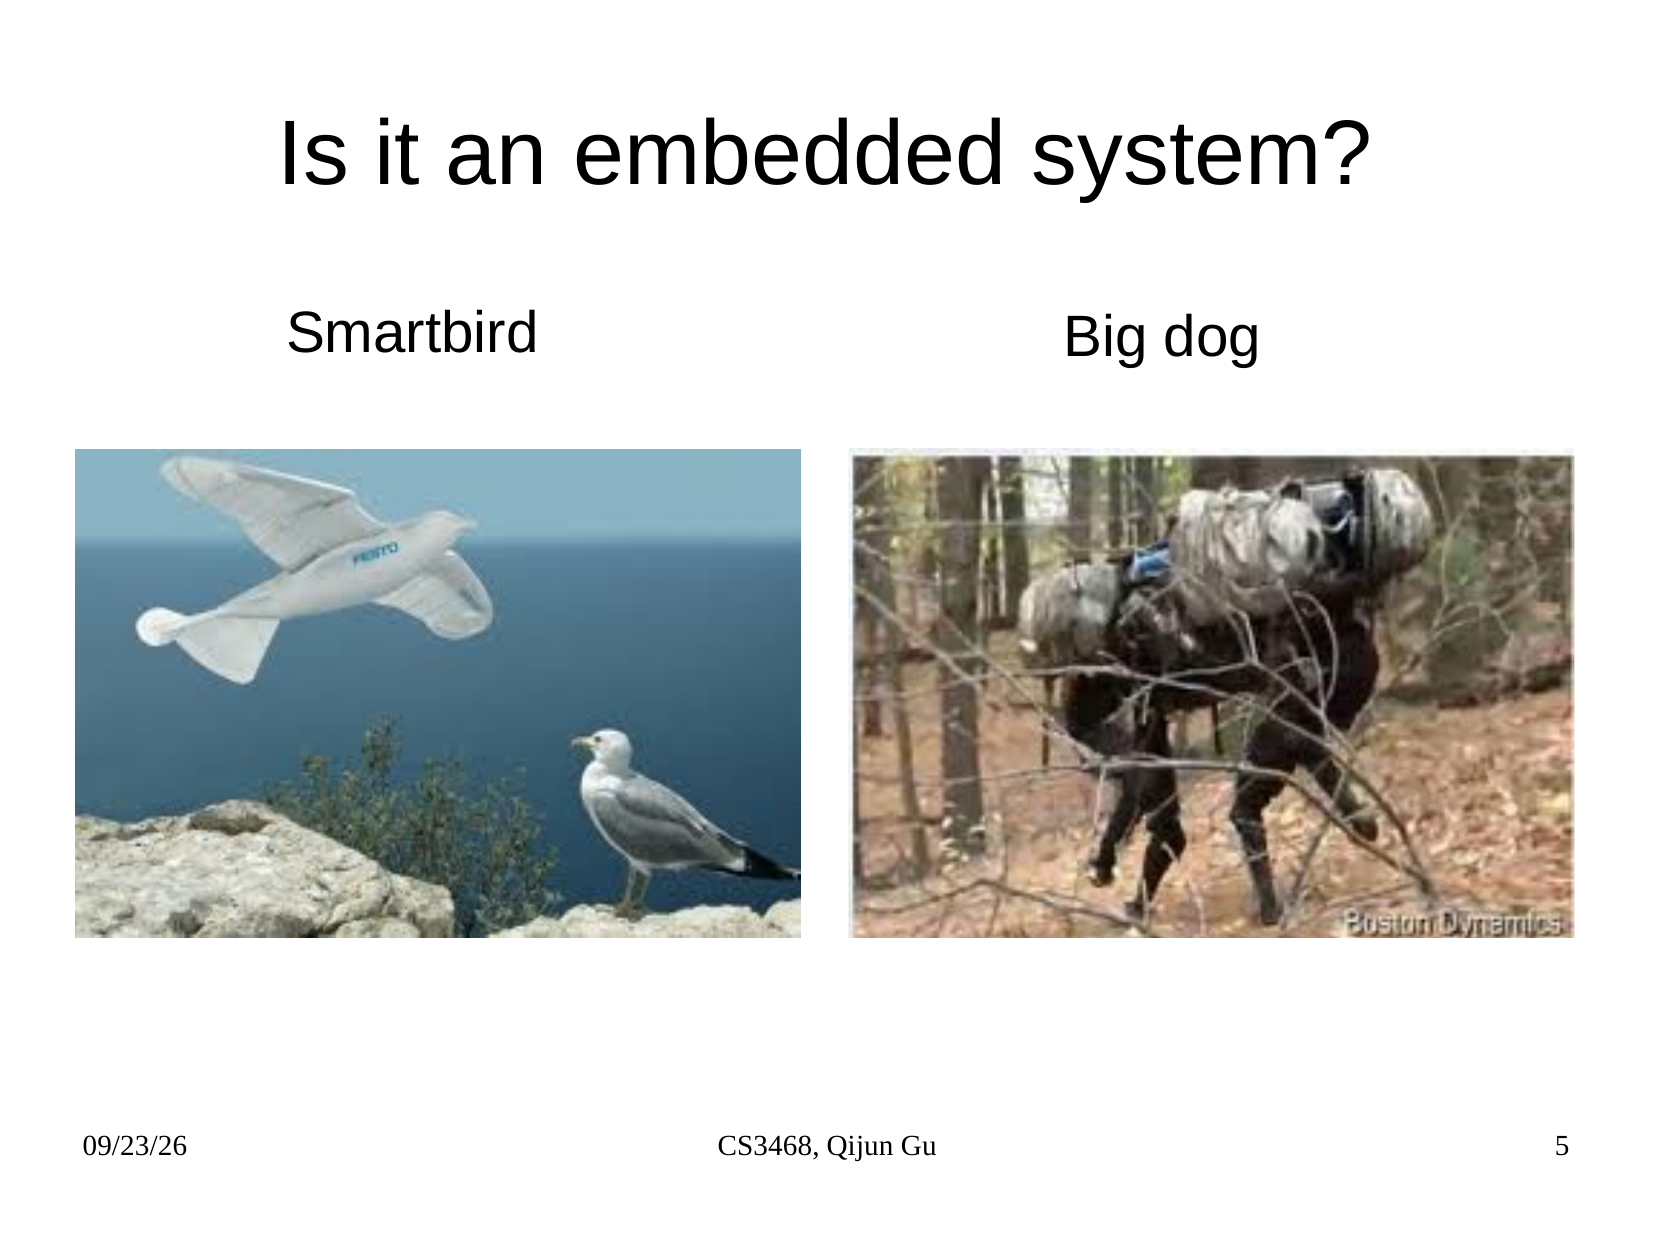

# Is it an embedded system?
Smartbird
Big dog
CS3468, Qijun Gu
5